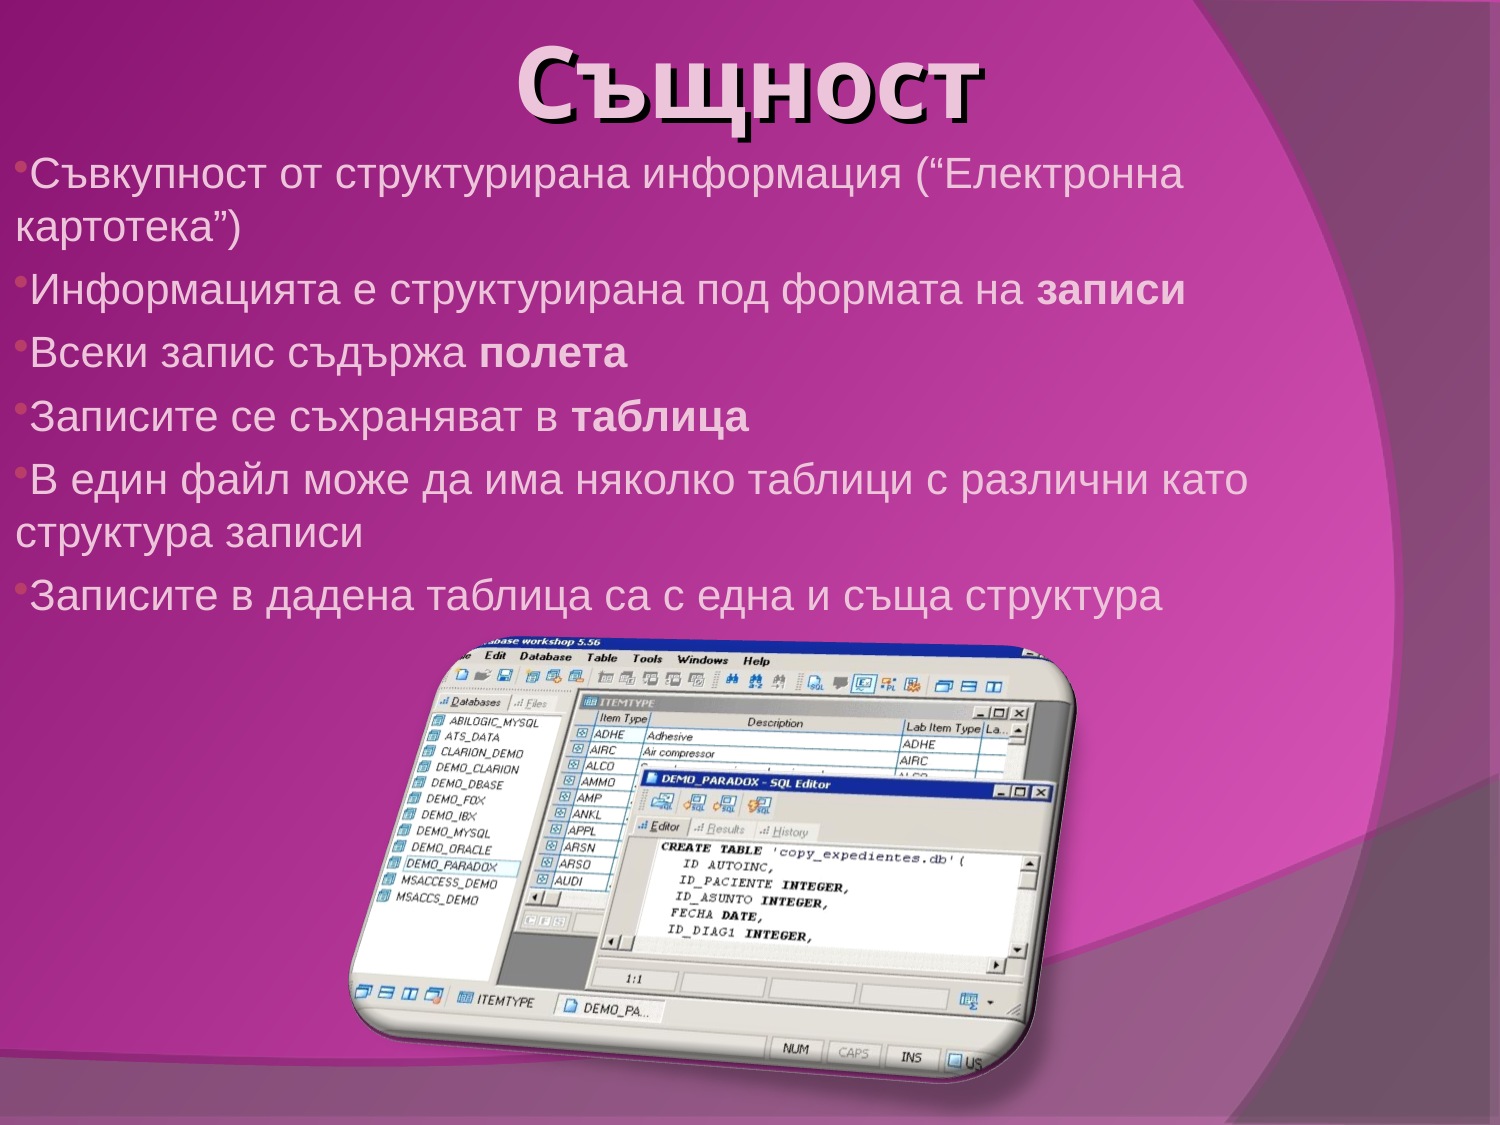

# Същност
Съвкупност от структурирана информация (“Електронна картотека”)
Информацията е структурирана под формата на записи
Всеки запис съдържа полета
Записите се съхраняват в таблица
В един файл може да има няколко таблици с различни като структура записи
Записите в дадена таблица са с една и съща структура